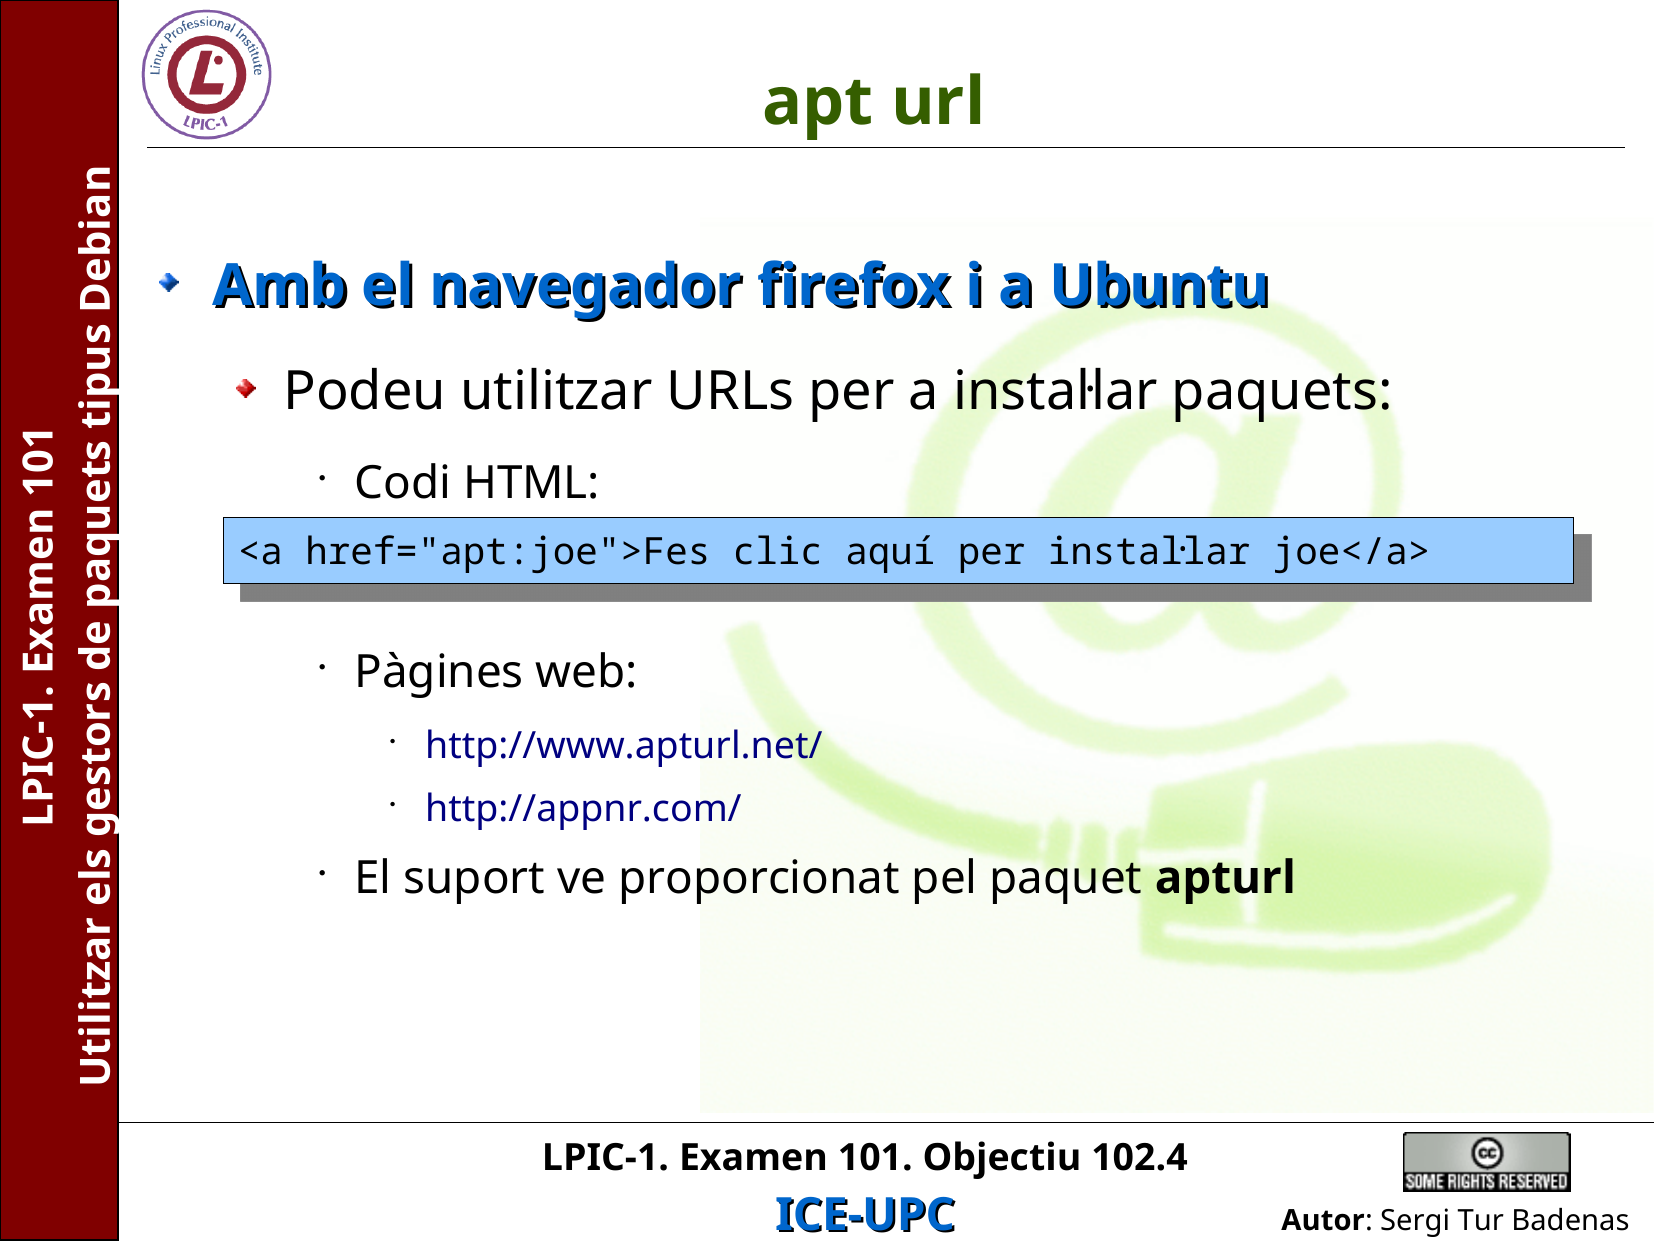

# apt url
Amb el navegador firefox i a Ubuntu
Podeu utilitzar URLs per a instal·lar paquets:
Codi HTML:
Pàgines web:
http://www.apturl.net/
http://appnr.com/
El suport ve proporcionat pel paquet apturl
<a href="apt:joe">Fes clic aquí per instal·lar joe</a>